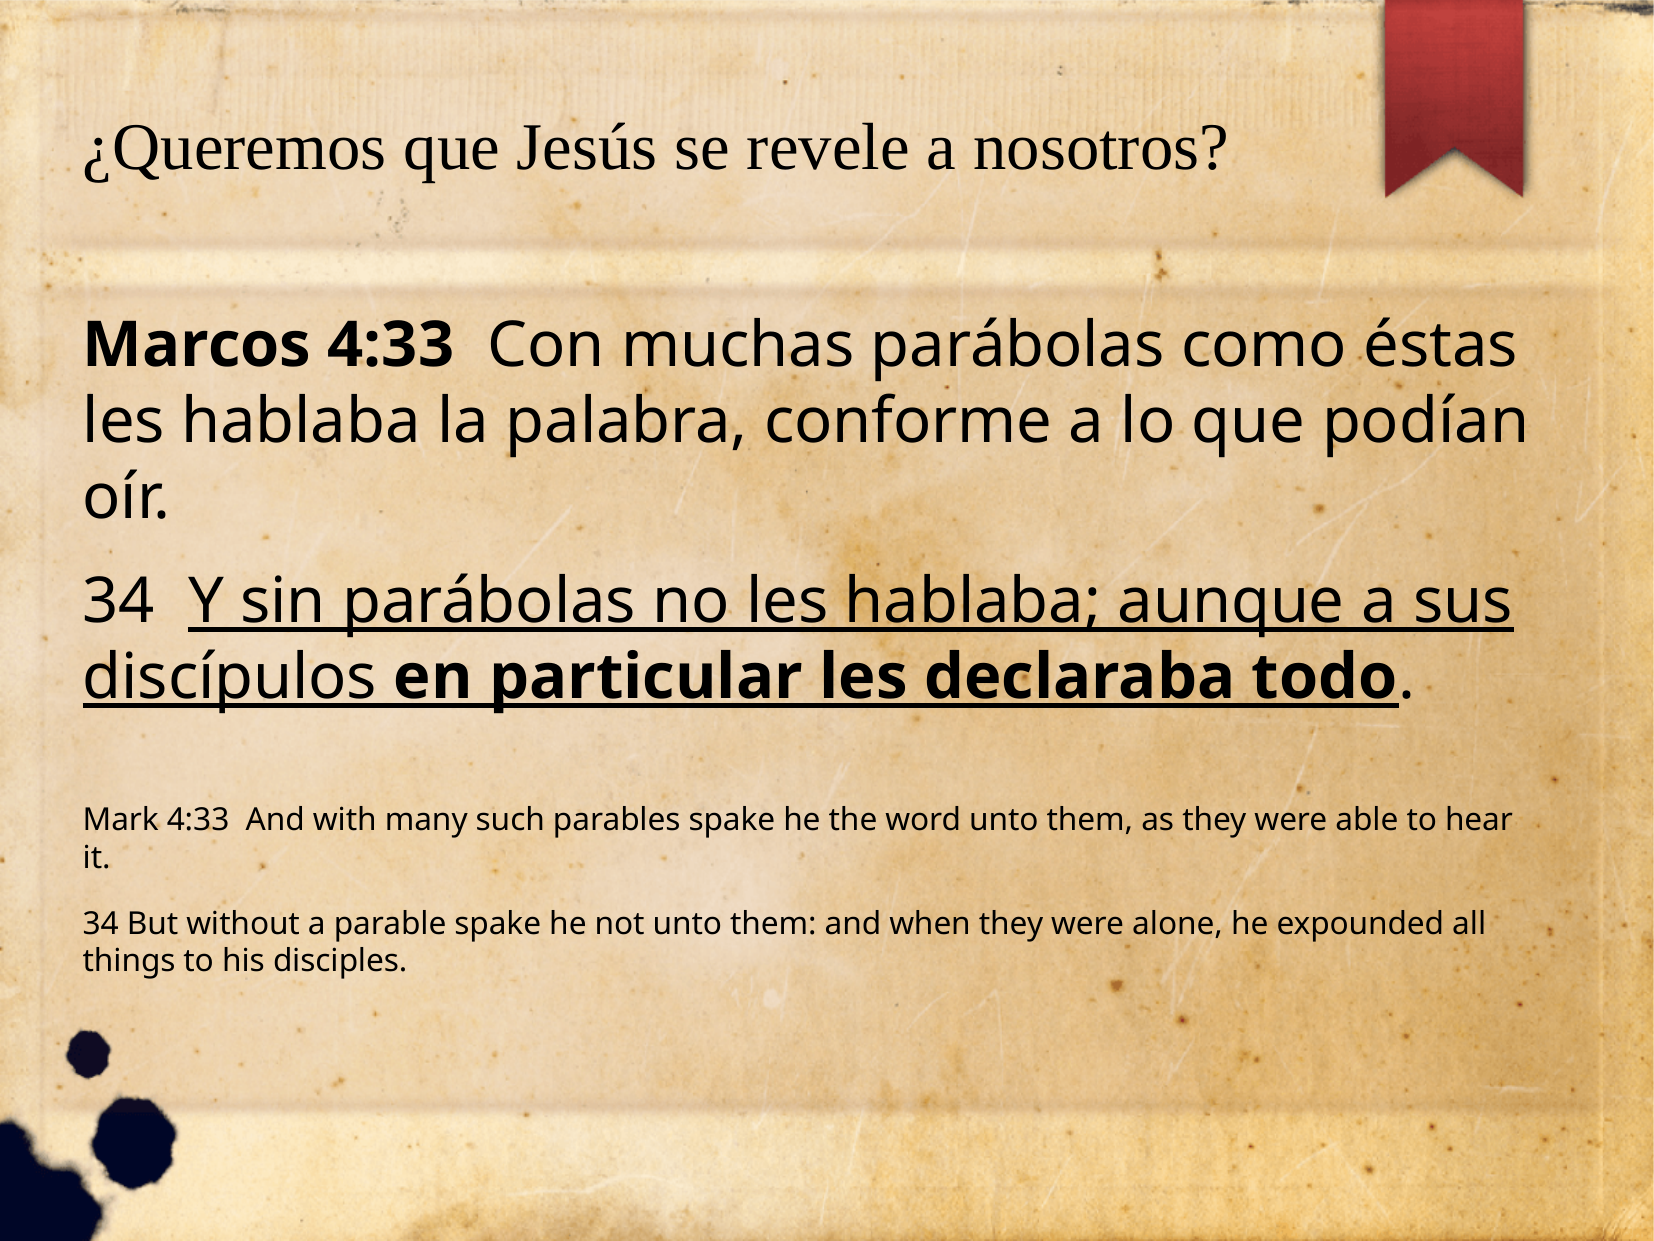

# ¿Queremos que Jesús se revele a nosotros?
Marcos 4:33  Con muchas parábolas como éstas les hablaba la palabra, conforme a lo que podían oír.
34  Y sin parábolas no les hablaba; aunque a sus discípulos en particular les declaraba todo.
Mark 4:33  And with many such parables spake he the word unto them, as they were able to hear it.
34 But without a parable spake he not unto them: and when they were alone, he expounded all things to his disciples.